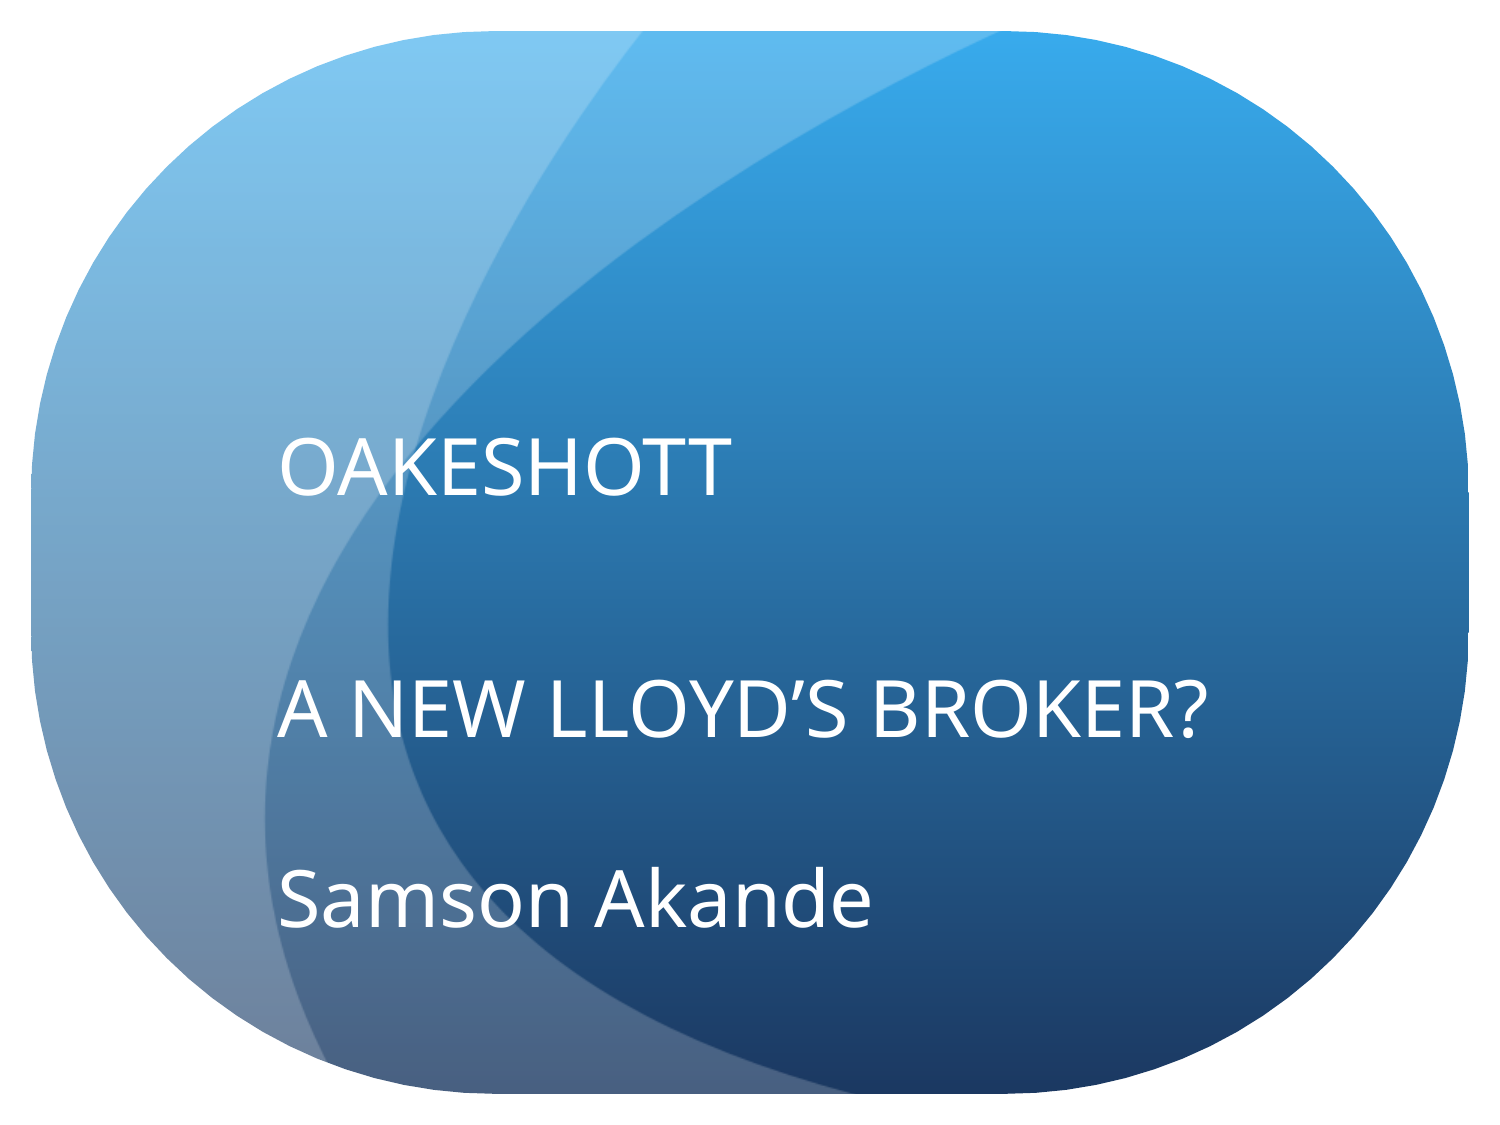

# OAKESHOTT
A NEW LLOYD’S BROKER?
Samson Akande